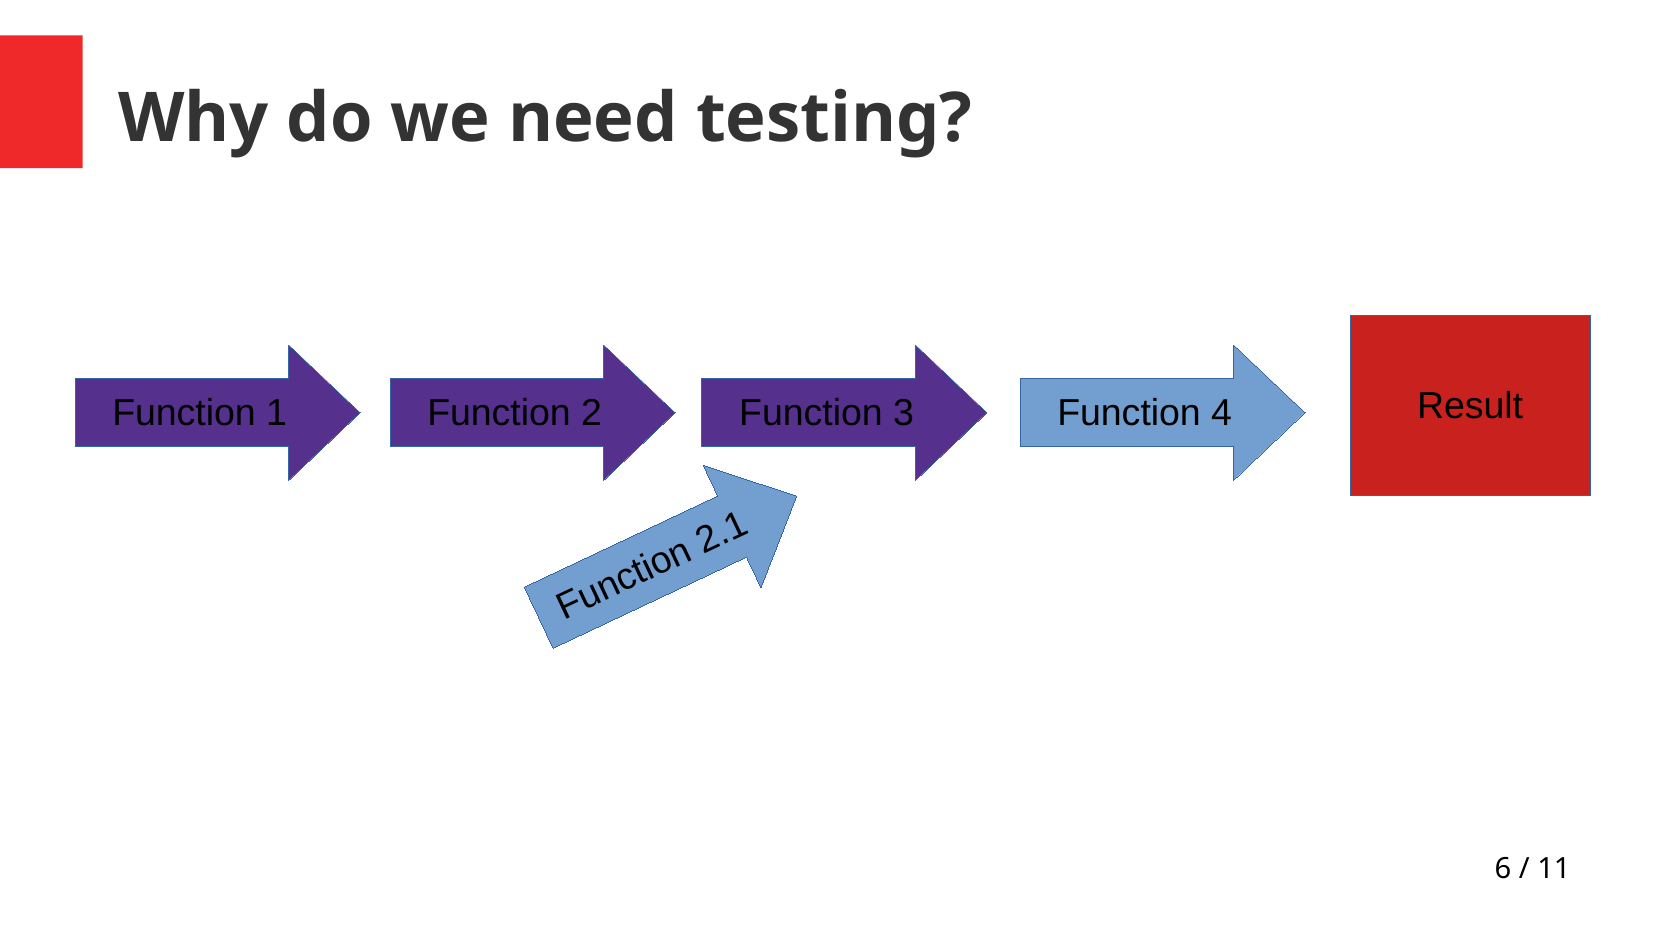

# Why do we need testing?
Result
Function 4
Function 1
Function 2
Function 3
Function 2.1
6